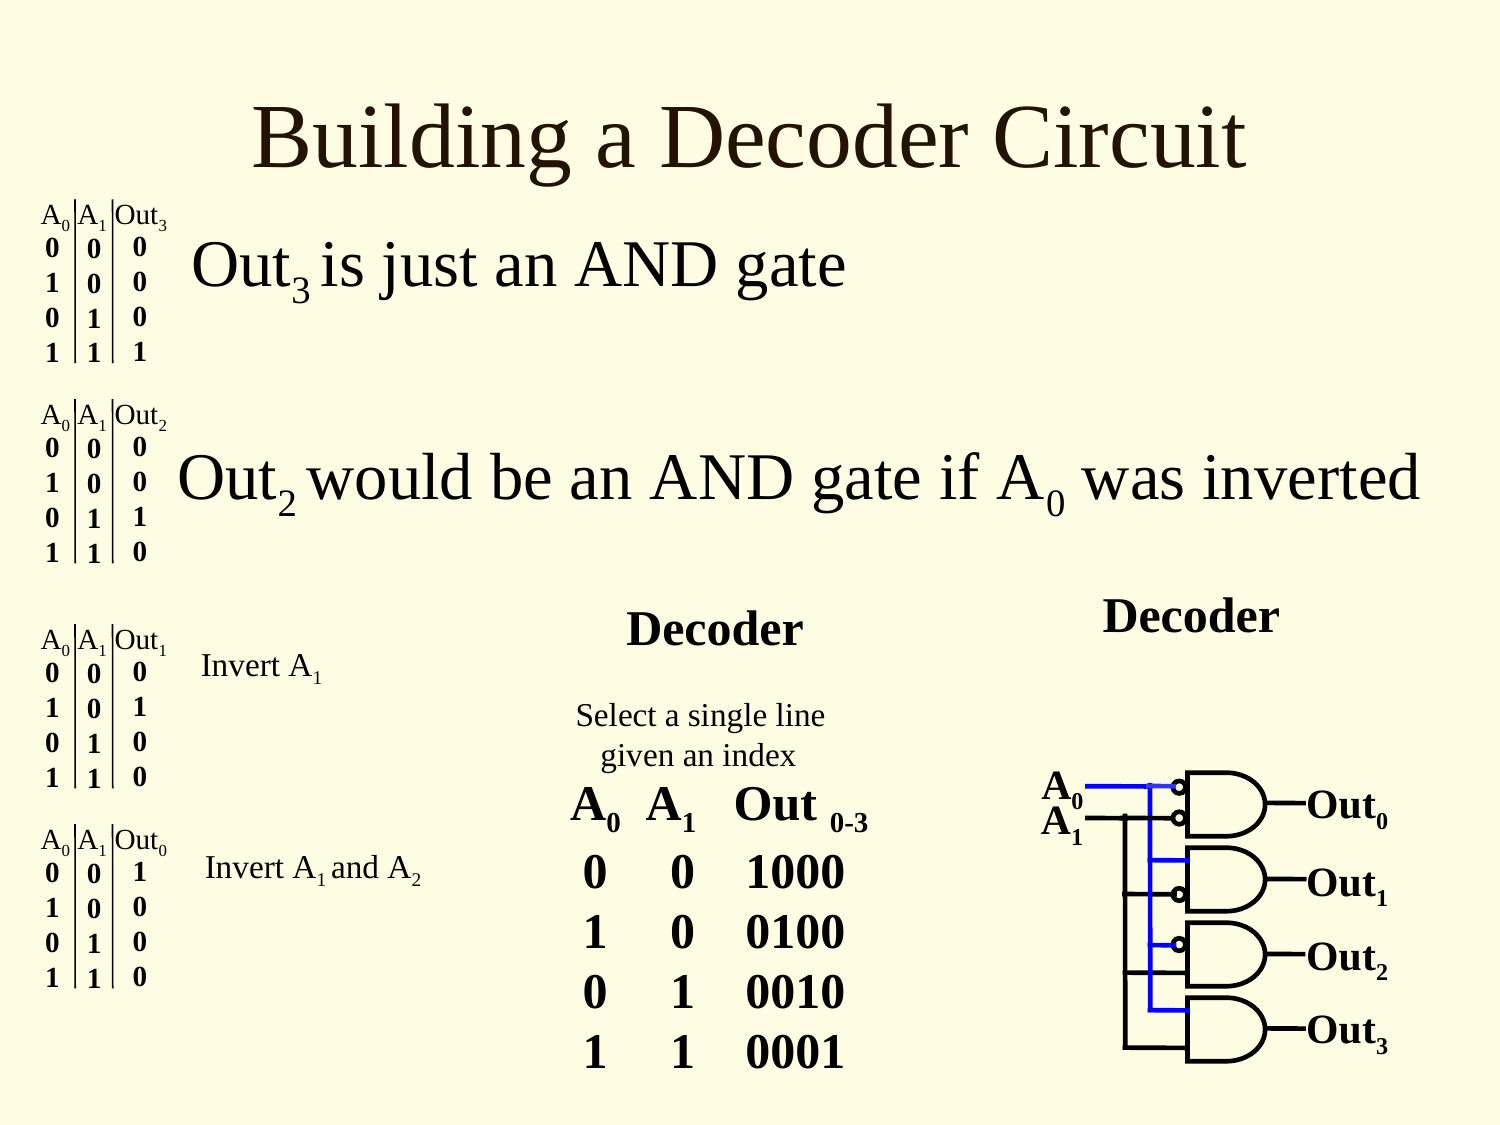

# Building a Decoder Circuit
A0
A1
Out3
0
0
0
1
0
1
0
1
0
0
1
1
Out3 is just an AND gate
A0
A1
Out2
0
0
1
0
0
1
0
1
0
0
1
1
Out2 would be an AND gate if A0 was inverted
Decoder
Decoder
A0
A1
Out1
0
1
0
0
0
1
0
1
0
0
1
1
Invert A1
Select a single line
 given an index
A0
A1
Out3
A0 A1 Out 0-3
 0 0 1000
 1 0 0100
 0 1 0010
 1 1 0001
Out0
A0
A1
Out0
1
0
0
0
0
1
0
1
0
0
1
1
Invert A1 and A2
Out1
Out2